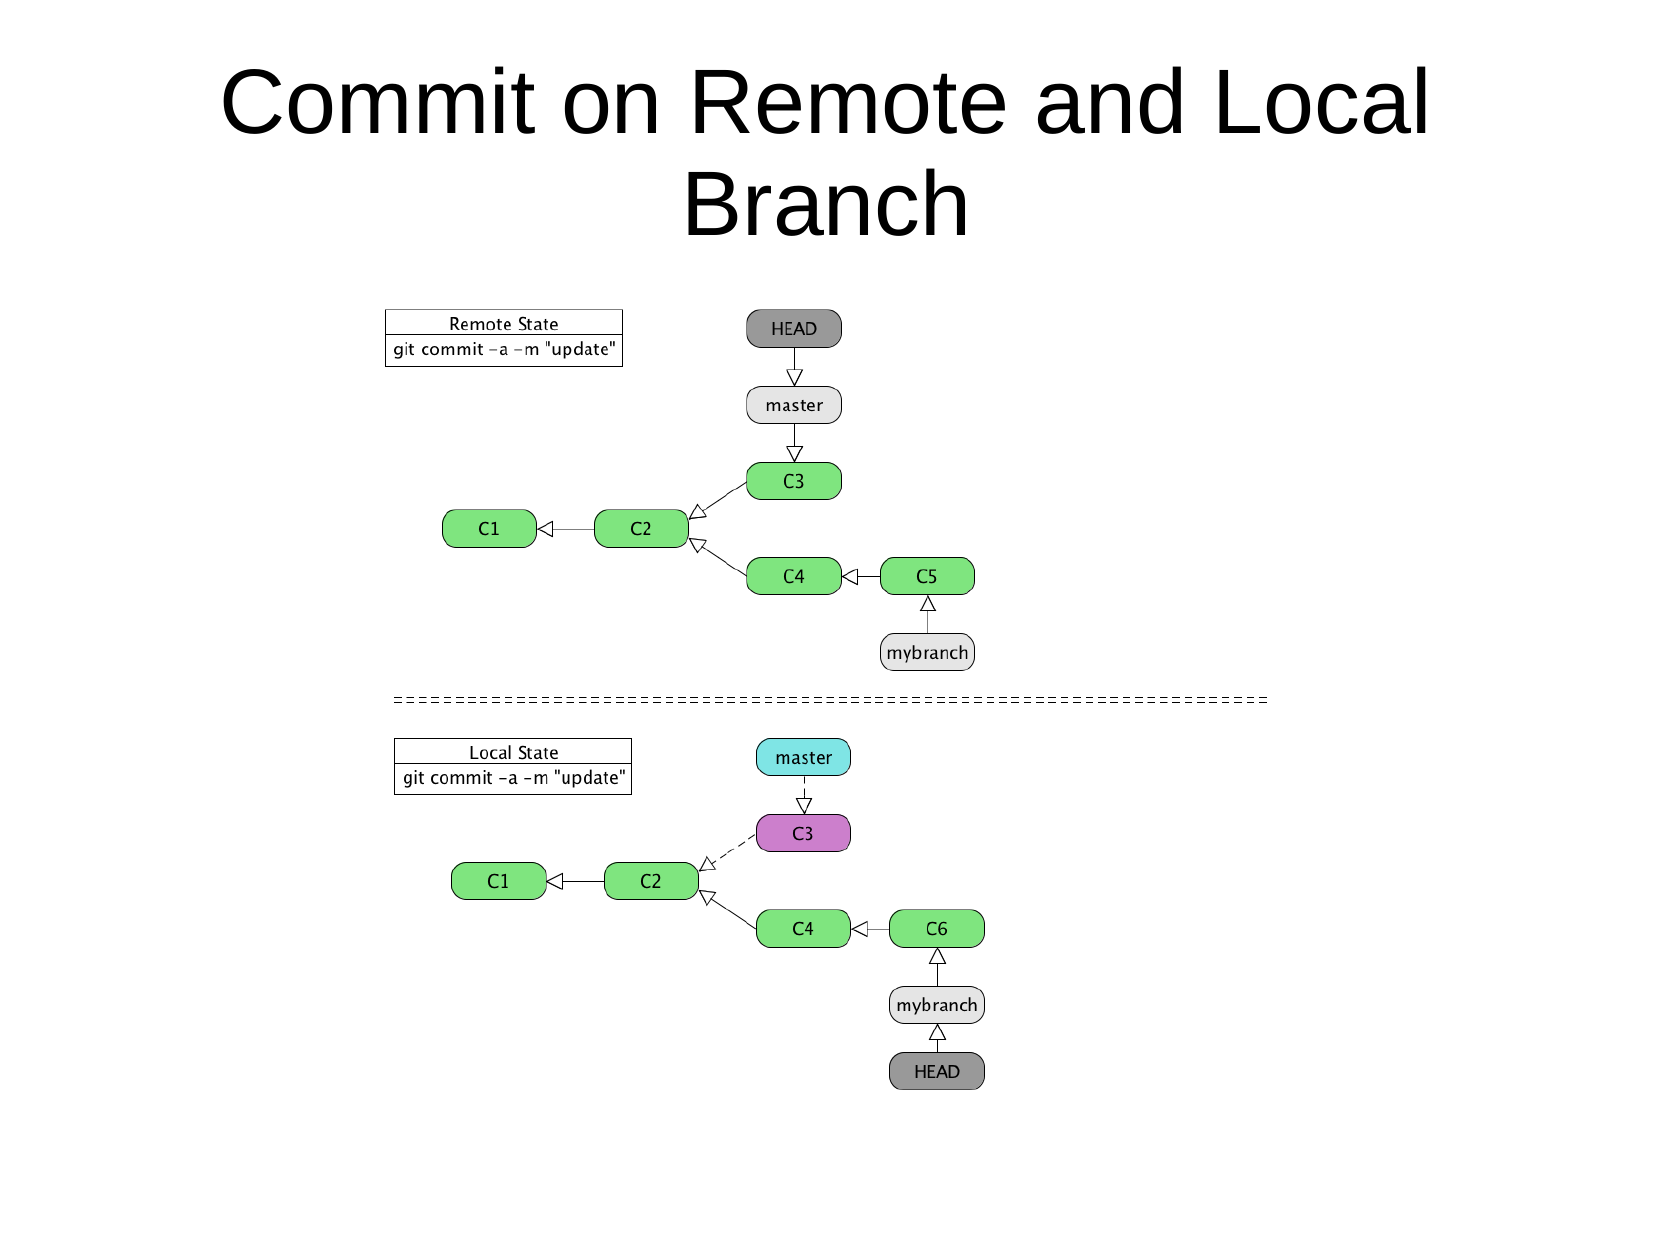

# Commit on Remote and Local Branch